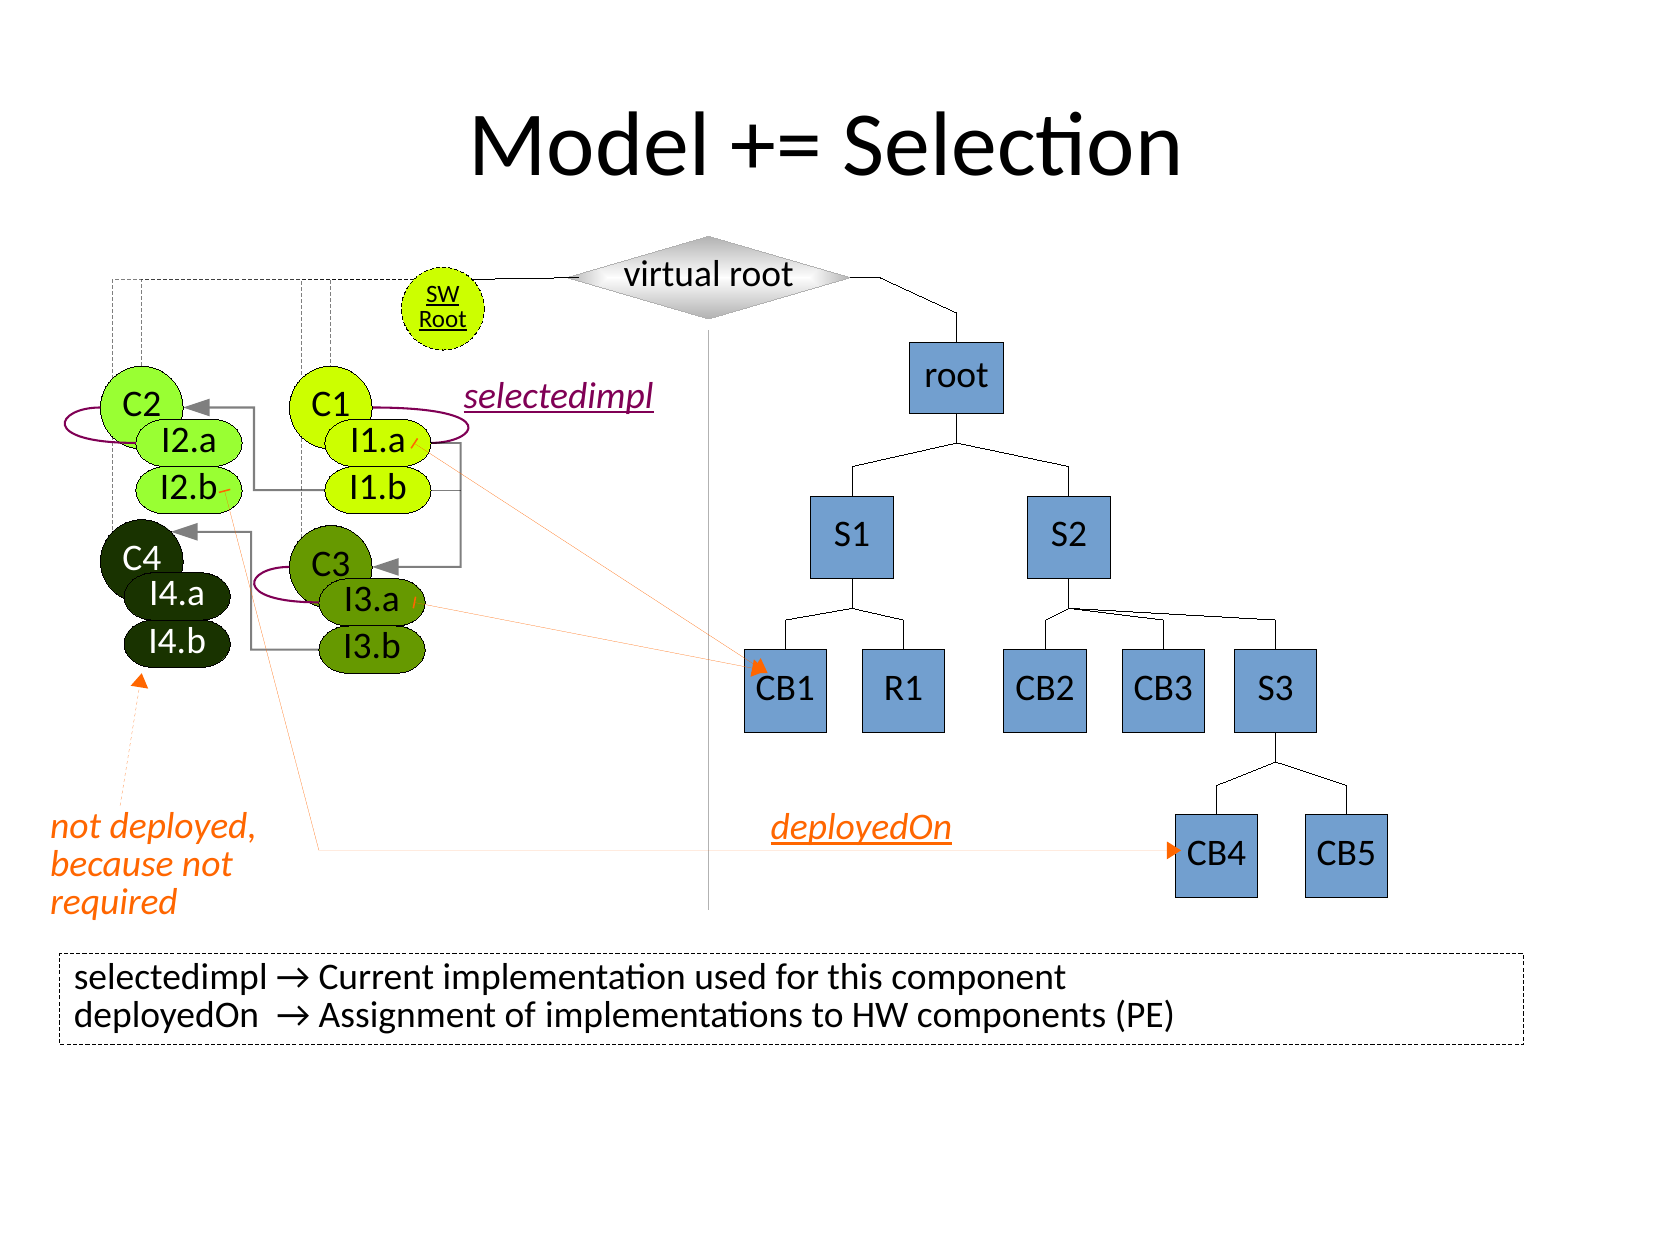

# Model += Selection
virtual root
SW
Root
root
C2
C1
selectedimpl
I2.a
I1.a
I2.b
I1.b
S1
S2
C4
C3
I4.a
I3.a
I4.b
I3.b
CB1
R1
CB2
CB3
S3
not deployed,
because not
required
deployedOn
CB4
CB5
selectedimpl → Current implementation used for this component
deployedOn → Assignment of implementations to HW components (PE)